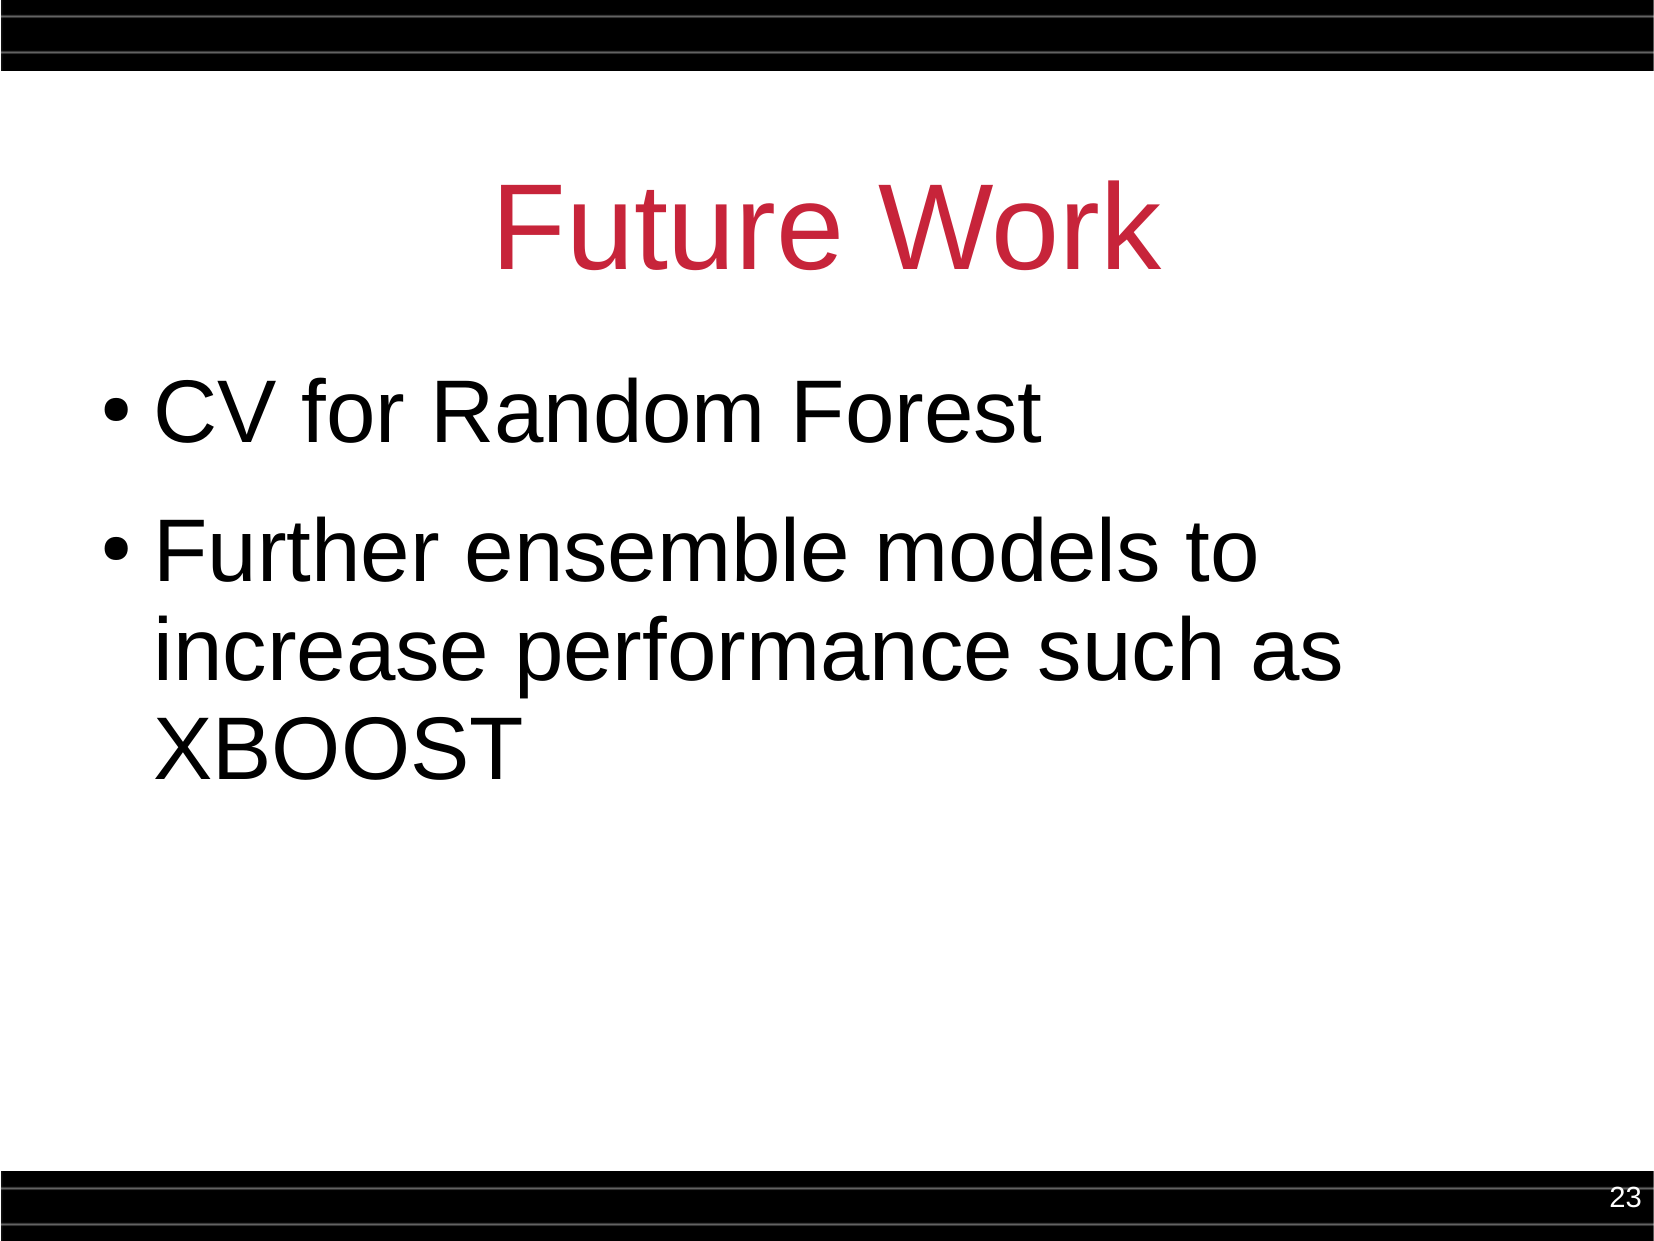

# Future Work
CV for Random Forest
Further ensemble models to increase performance such as XBOOST